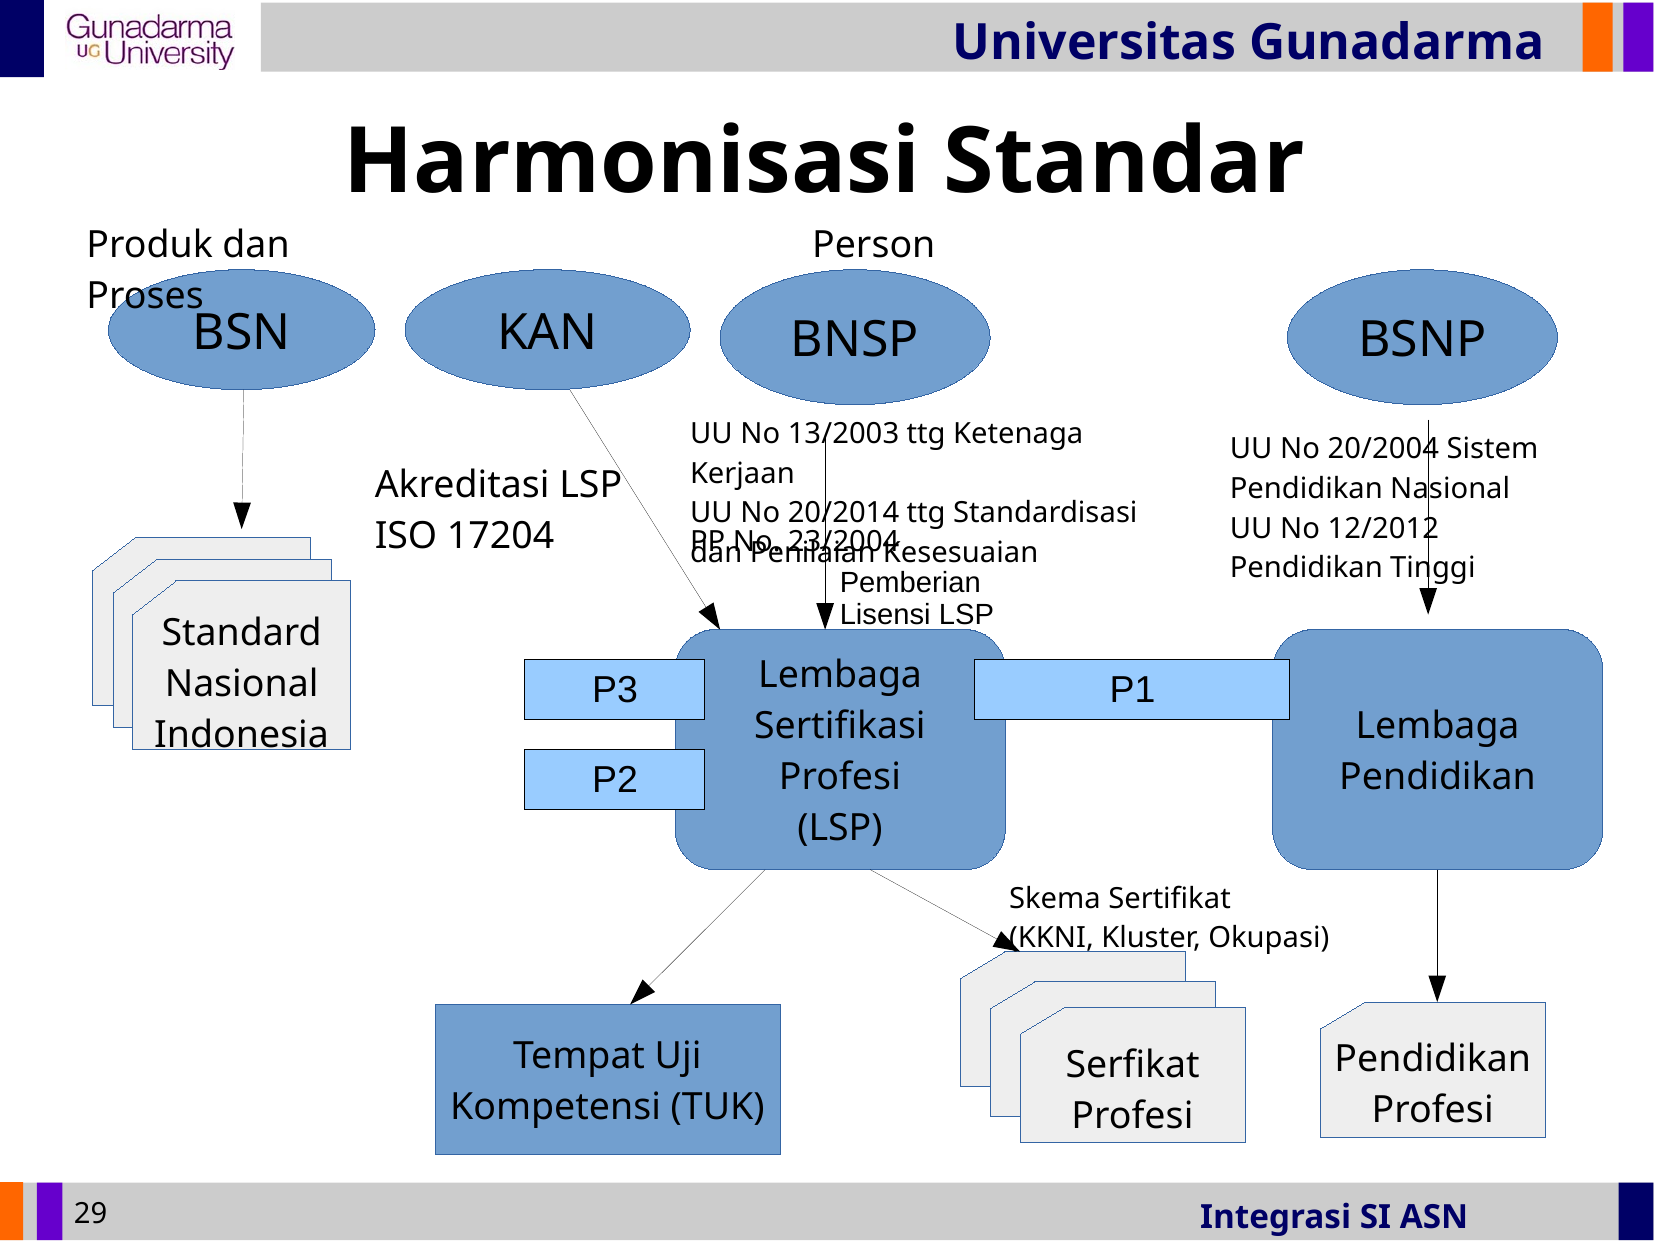

# Harmonisasi Standar
Produk dan Proses
Person
BSN
KAN
BNSP
BSNP
UU No 13/2003 ttg Ketenaga Kerjaan
UU No 20/2014 ttg Standardisasi dan Penilaian Kesesuaian
UU No 20/2004 Sistem Pendidikan Nasional
UU No 12/2012 Pendidikan Tinggi
Akreditasi LSP
ISO 17204
PP No. 23/2004
Standard
Nasional
Indonesia
Pemberian
Lisensi LSP
Standard
Nasional
Indonesia
Standard
Nasional
Indonesia
Lembaga
Sertifikasi
Profesi
(LSP)
Lembaga
Pendidikan
P3
P1
P2
Skema Sertifikat
(KKNI, Kluster, Okupasi)
Serfikat
Profesi
Serfikat
Profesi
Pendidikan
Profesi
Tempat Uji
Kompetensi (TUK)
Serfikat
Profesi